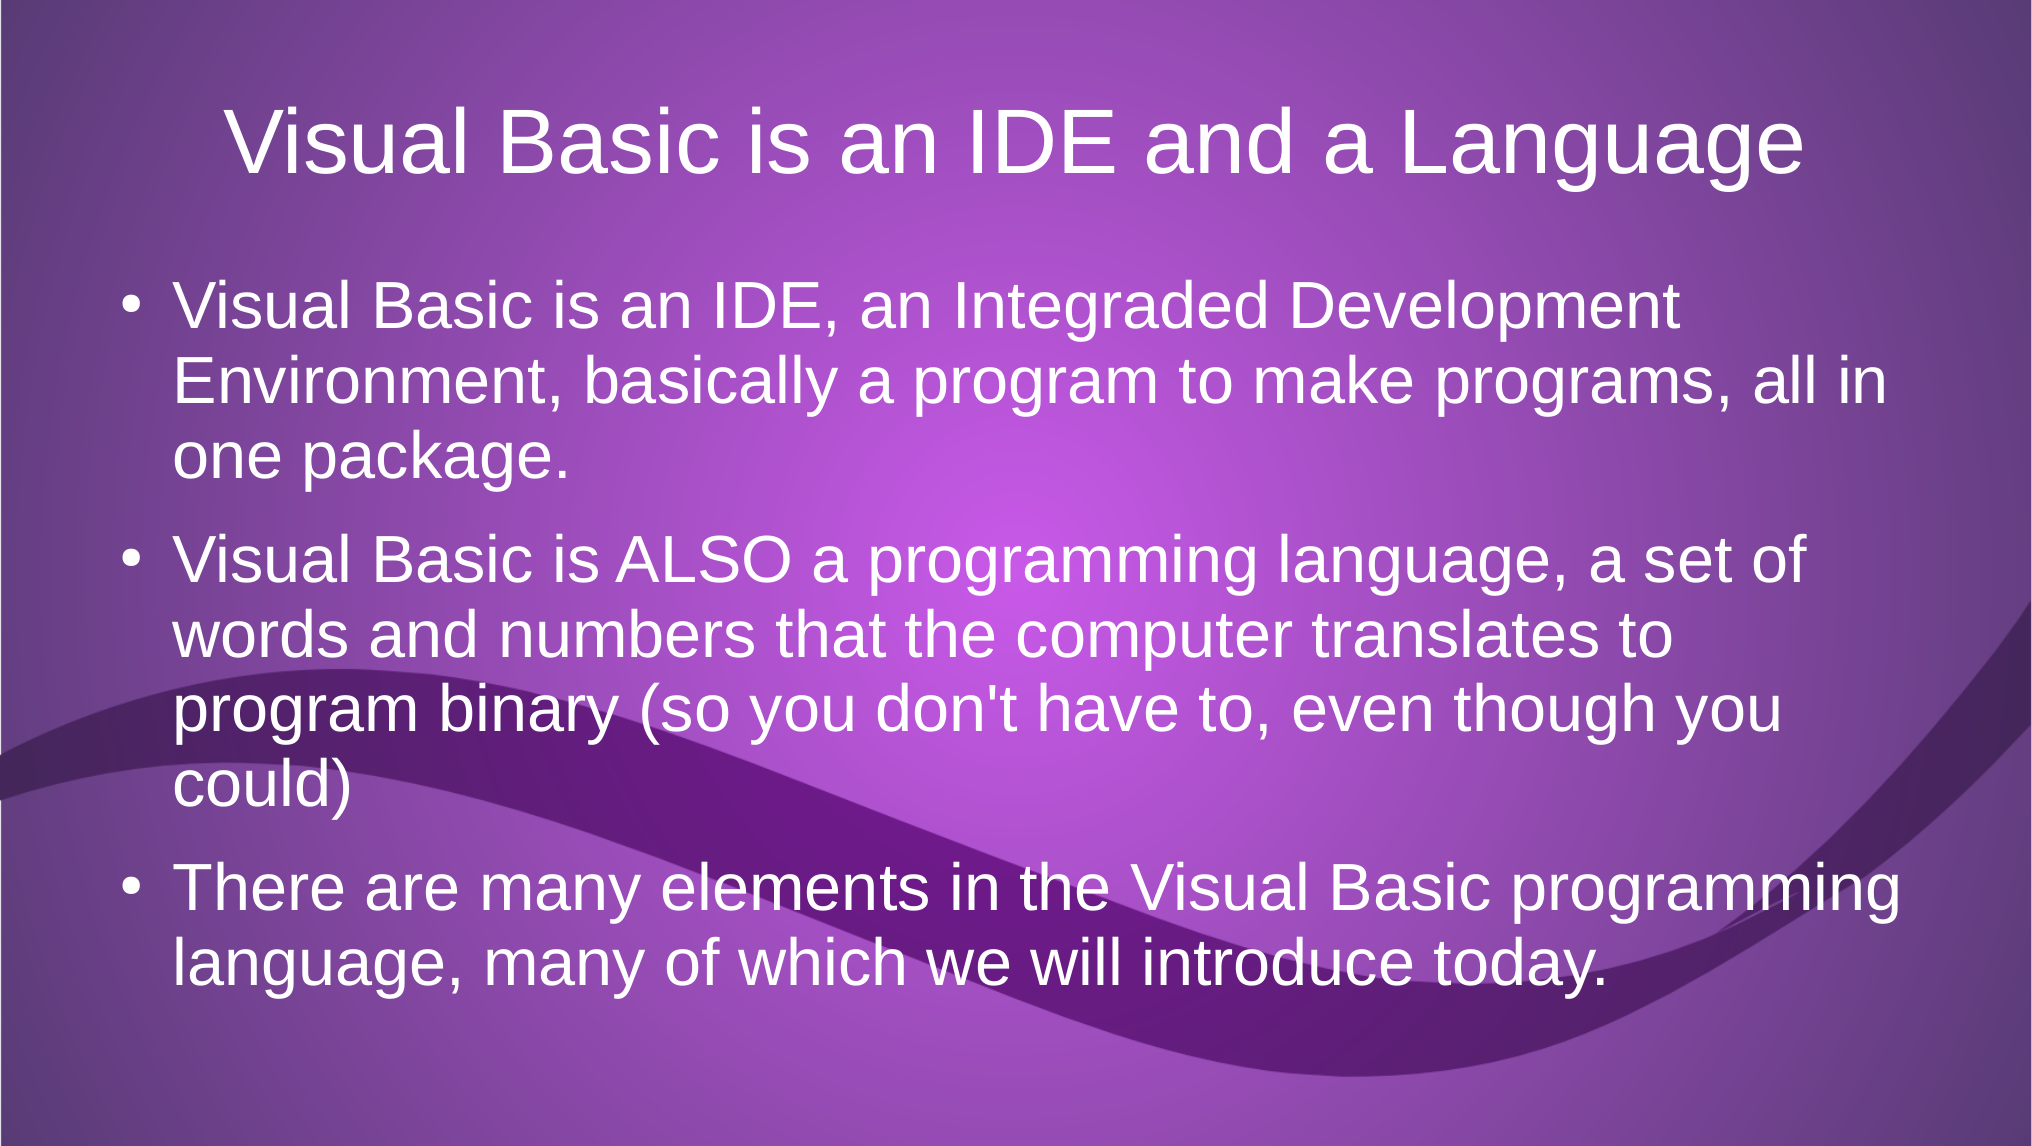

# Visual Basic is an IDE and a Language
Visual Basic is an IDE, an Integraded Development Environment, basically a program to make programs, all in one package.
Visual Basic is ALSO a programming language, a set of words and numbers that the computer translates to program binary (so you don't have to, even though you could)
There are many elements in the Visual Basic programming language, many of which we will introduce today.